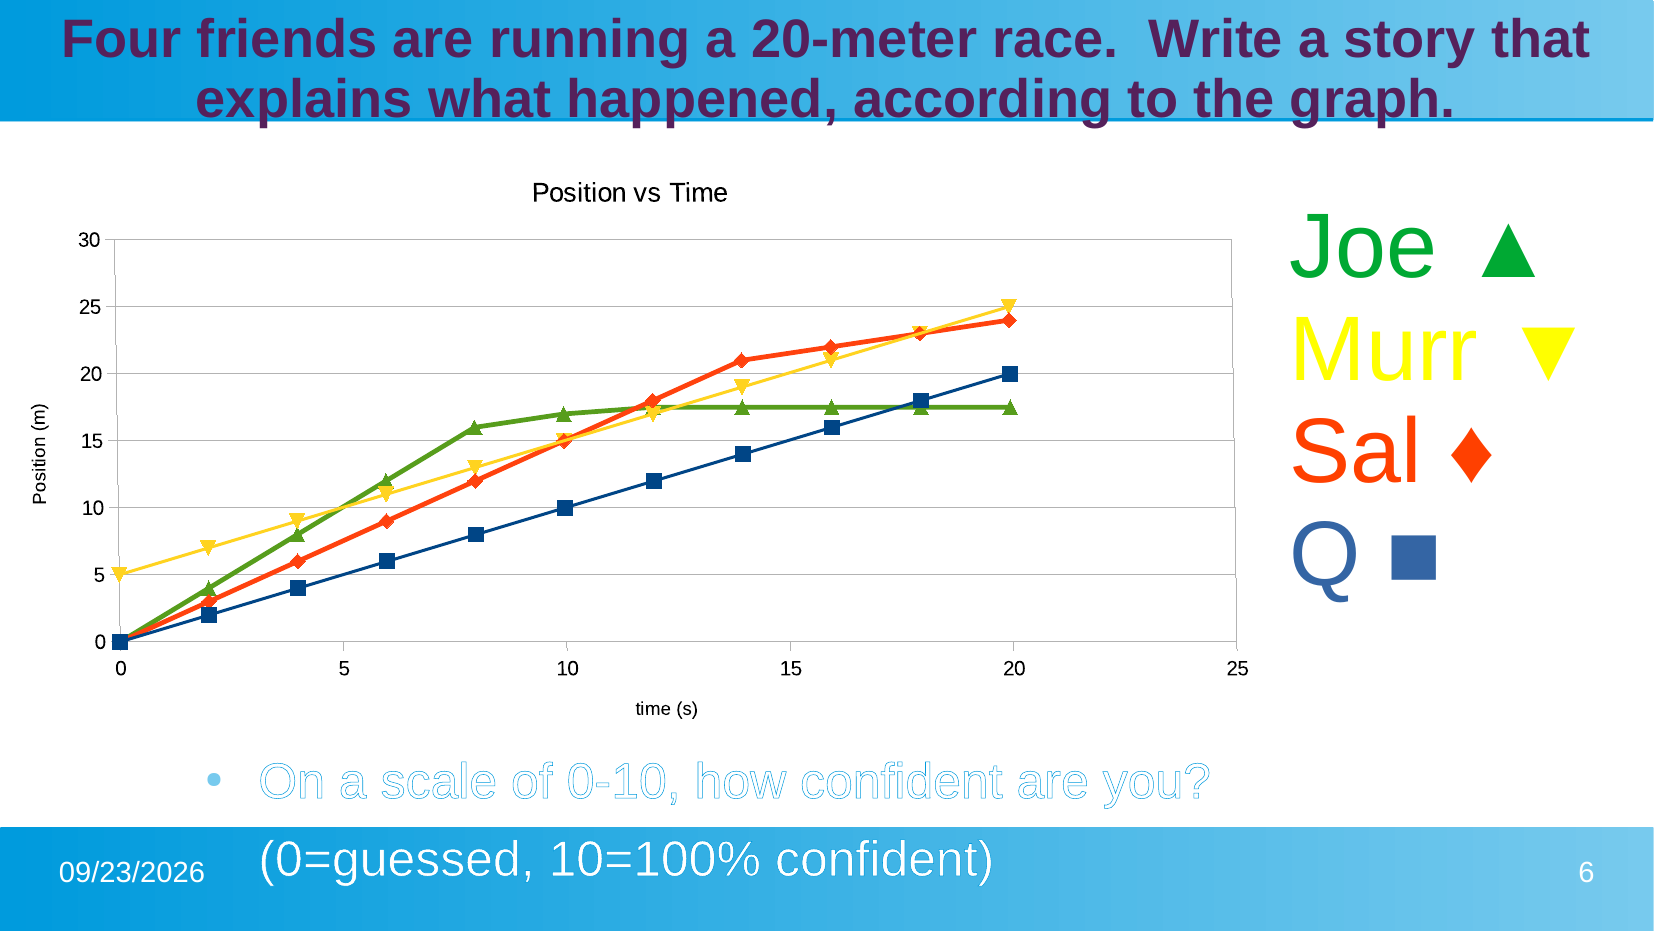

# Four friends are running a 20-meter race. Write a story that explains what happened, according to the graph.
### Chart: Position vs Time
| Category | Position (m) | Position (m) | Position (m) | Position (m) |
|---|---|---|---|---|Joe ▲
Murr ▼
Sal ♦
Q ■
On a scale of 0-10, how confident are you?
(0=guessed, 10=100% confident)
6